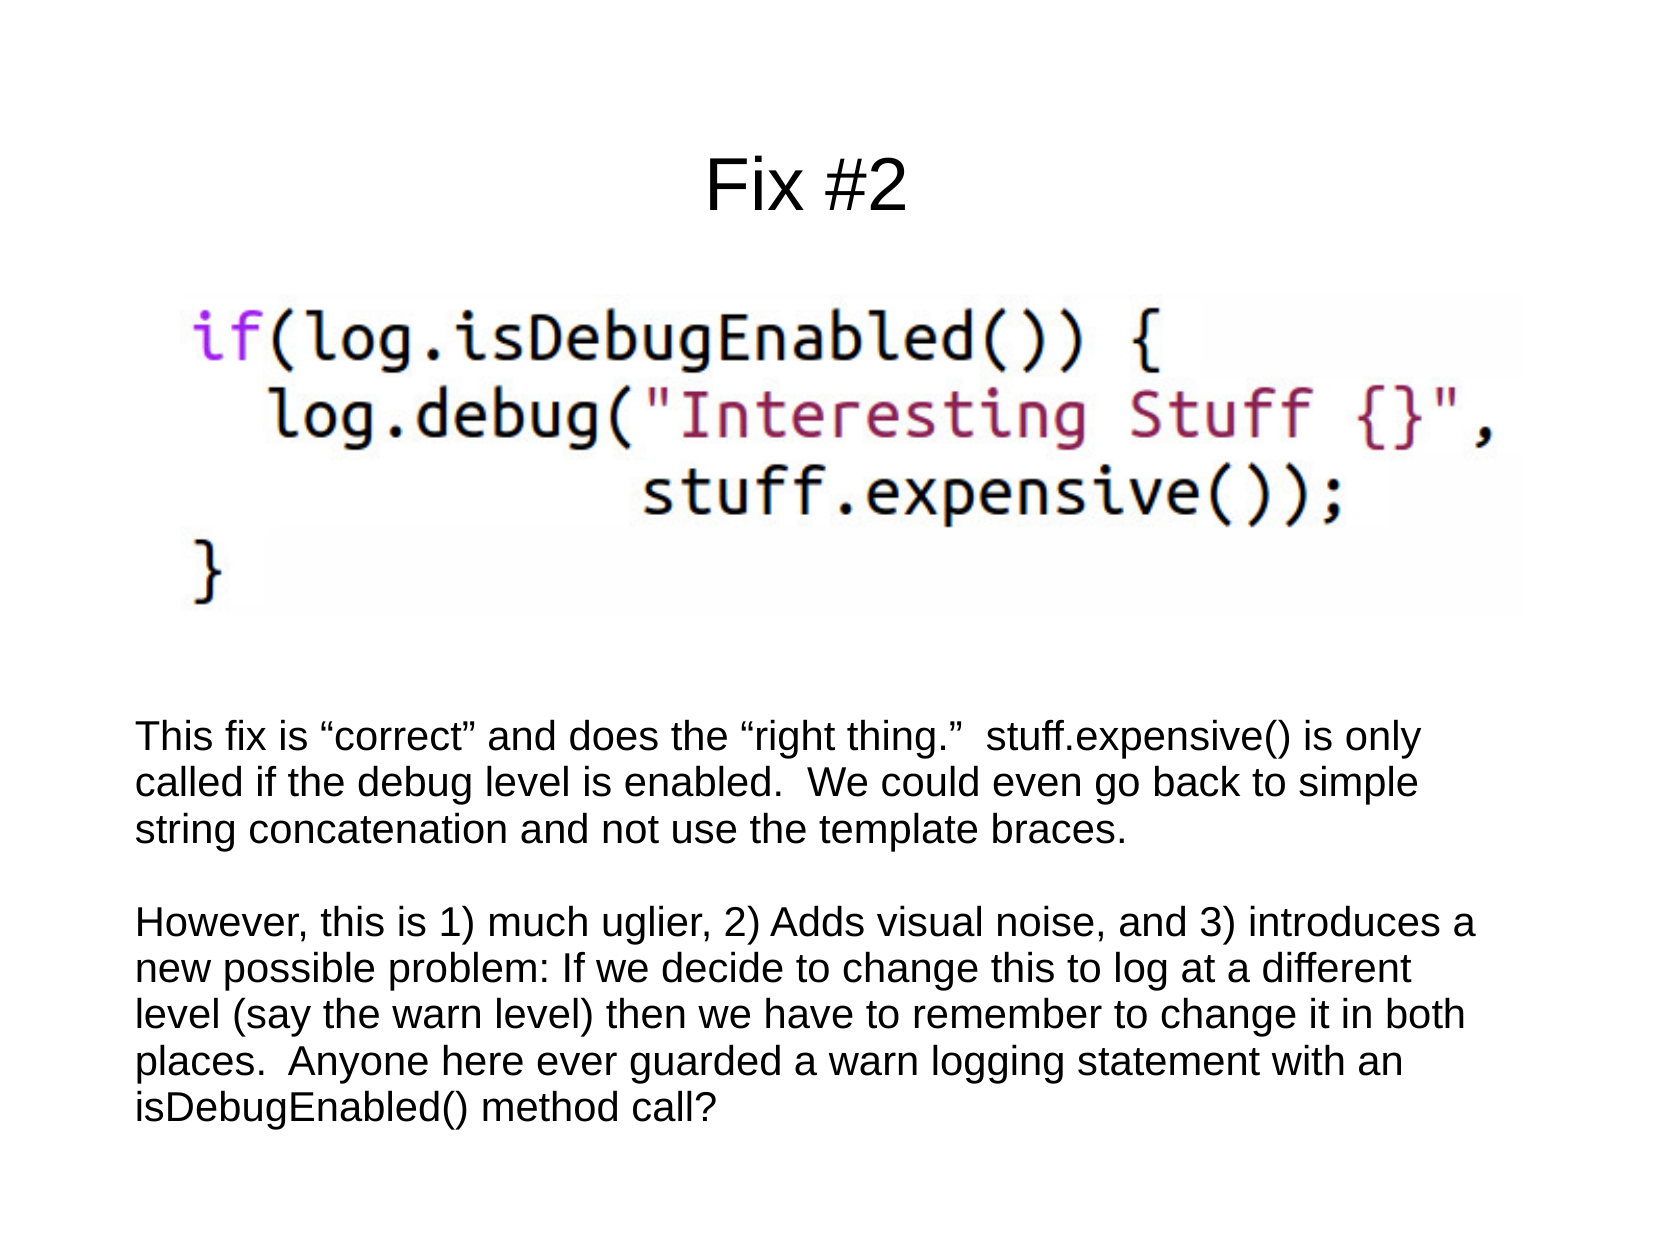

Fix #2
This fix is “correct” and does the “right thing.” stuff.expensive() is only called if the debug level is enabled. We could even go back to simple string concatenation and not use the template braces.
However, this is 1) much uglier, 2) Adds visual noise, and 3) introduces a new possible problem: If we decide to change this to log at a different level (say the warn level) then we have to remember to change it in both places. Anyone here ever guarded a warn logging statement with an isDebugEnabled() method call?